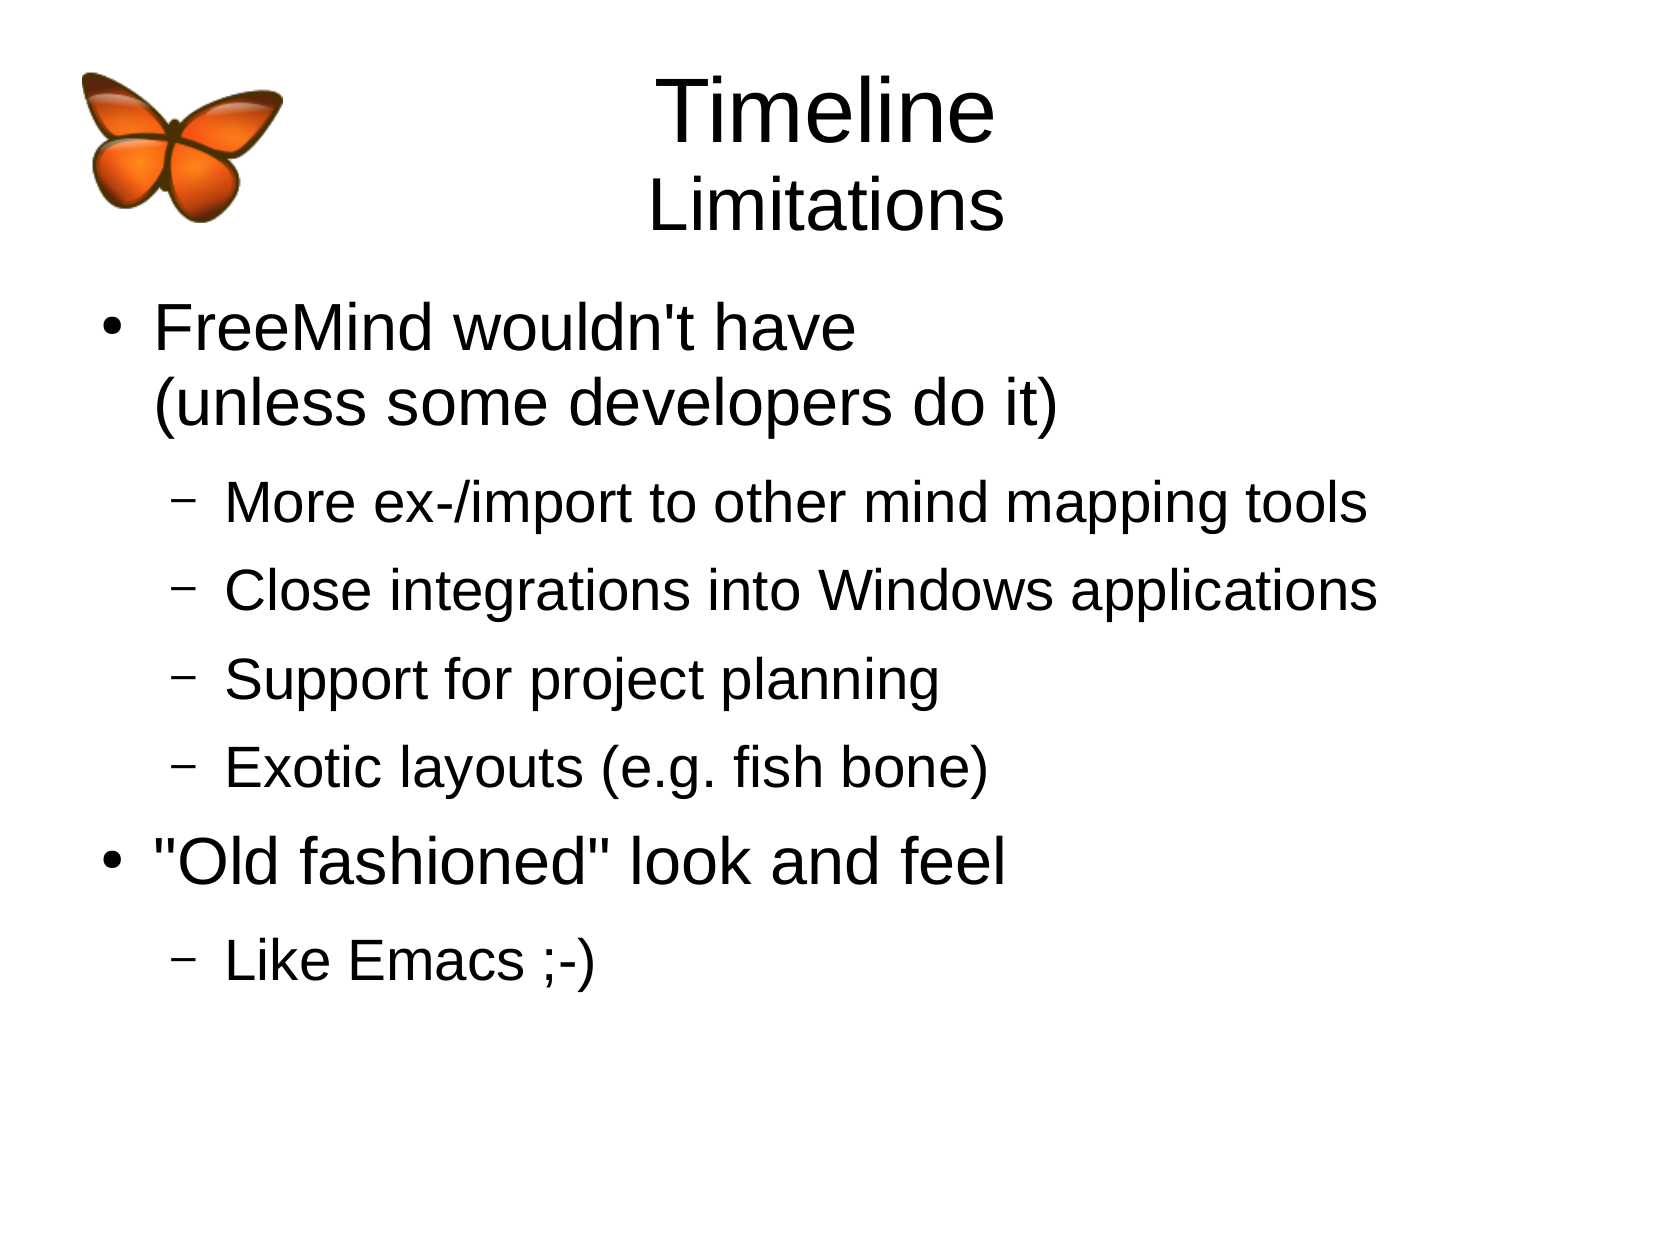

# Timeline Limitations
FreeMind wouldn't have
(unless some developers do it)
More ex-/import to other mind mapping tools
Close integrations into Windows applications
Support for project planning
Exotic layouts (e.g. fish bone)
"Old fashioned" look and feel
Like Emacs ;-)